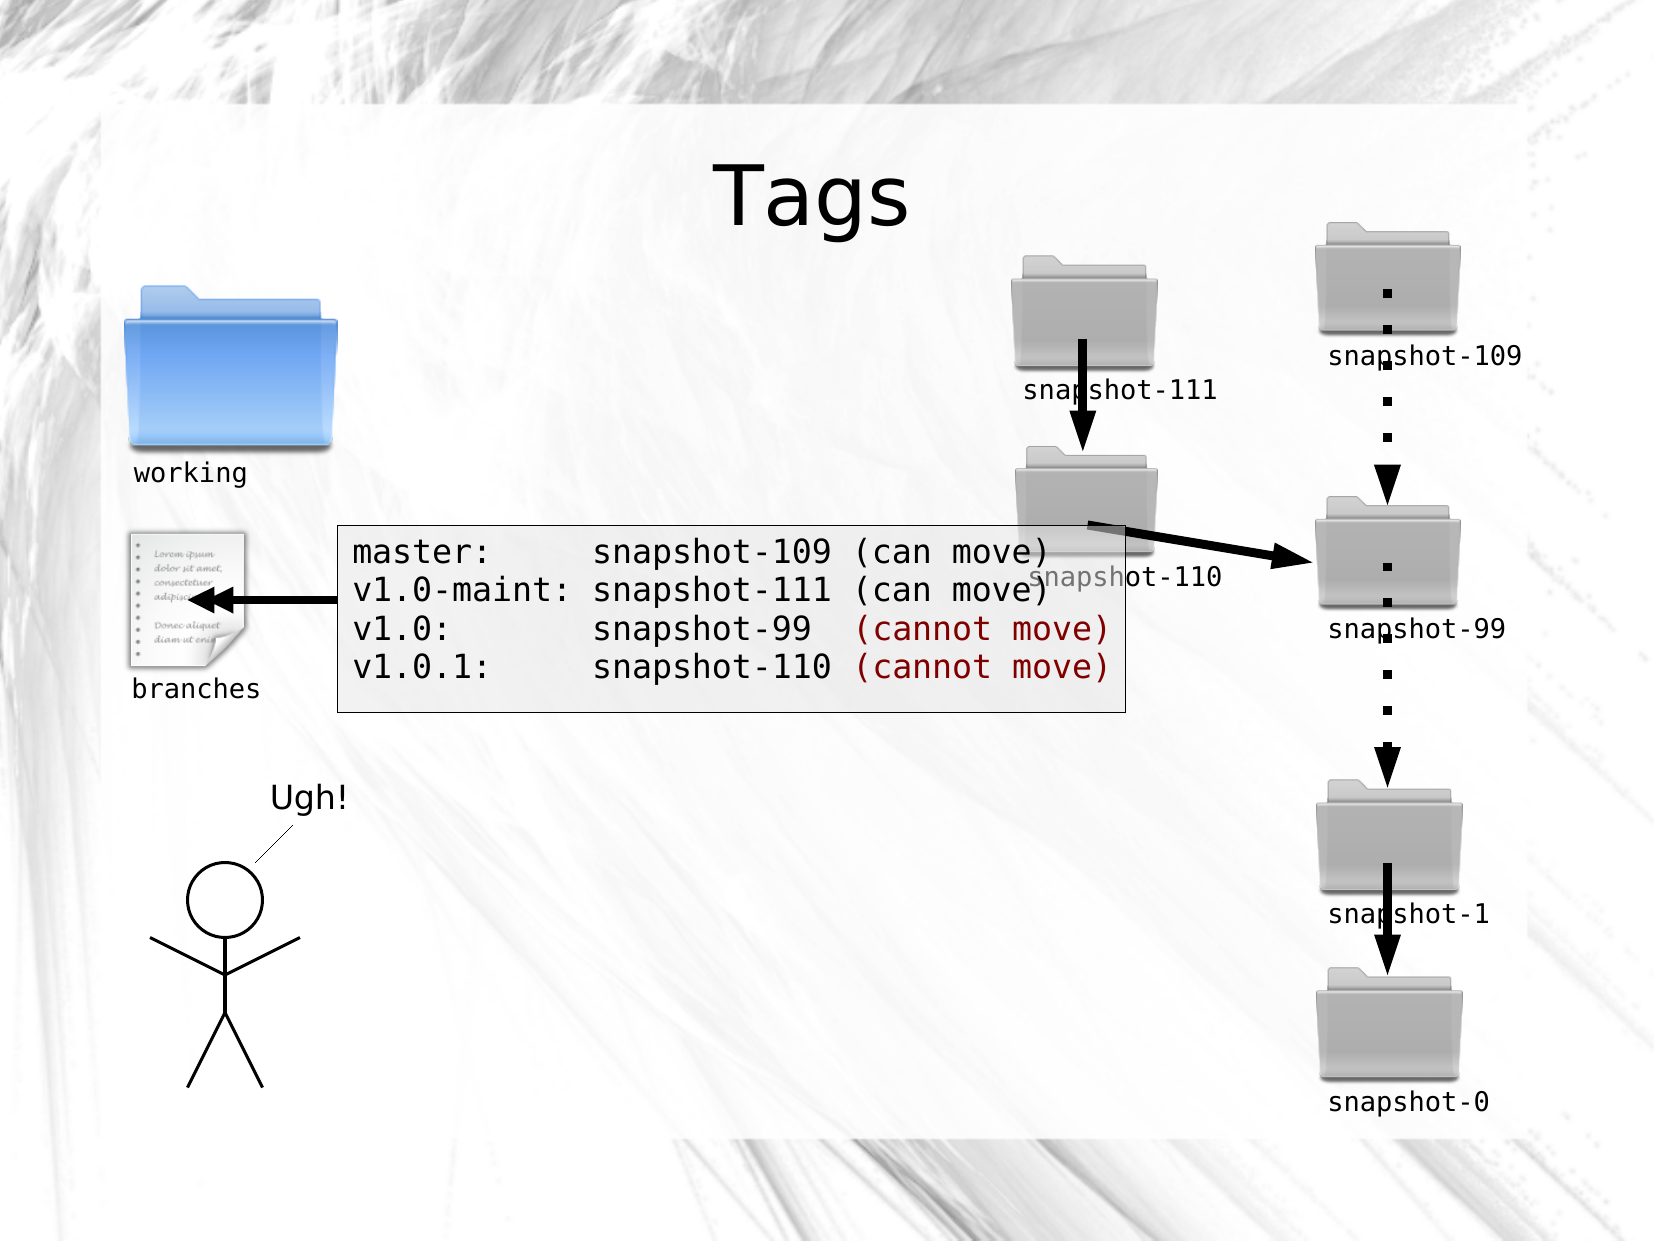

# Tags
snapshot-109
snapshot-111
working
snapshot-110
snapshot-99
branches
master: snapshot-109 (can move)
v1.0-maint: snapshot-111 (can move)
v1.0: snapshot-99 (cannot move)
v1.0.1: snapshot-110 (cannot move)
snapshot-1
Ugh!
snapshot-0